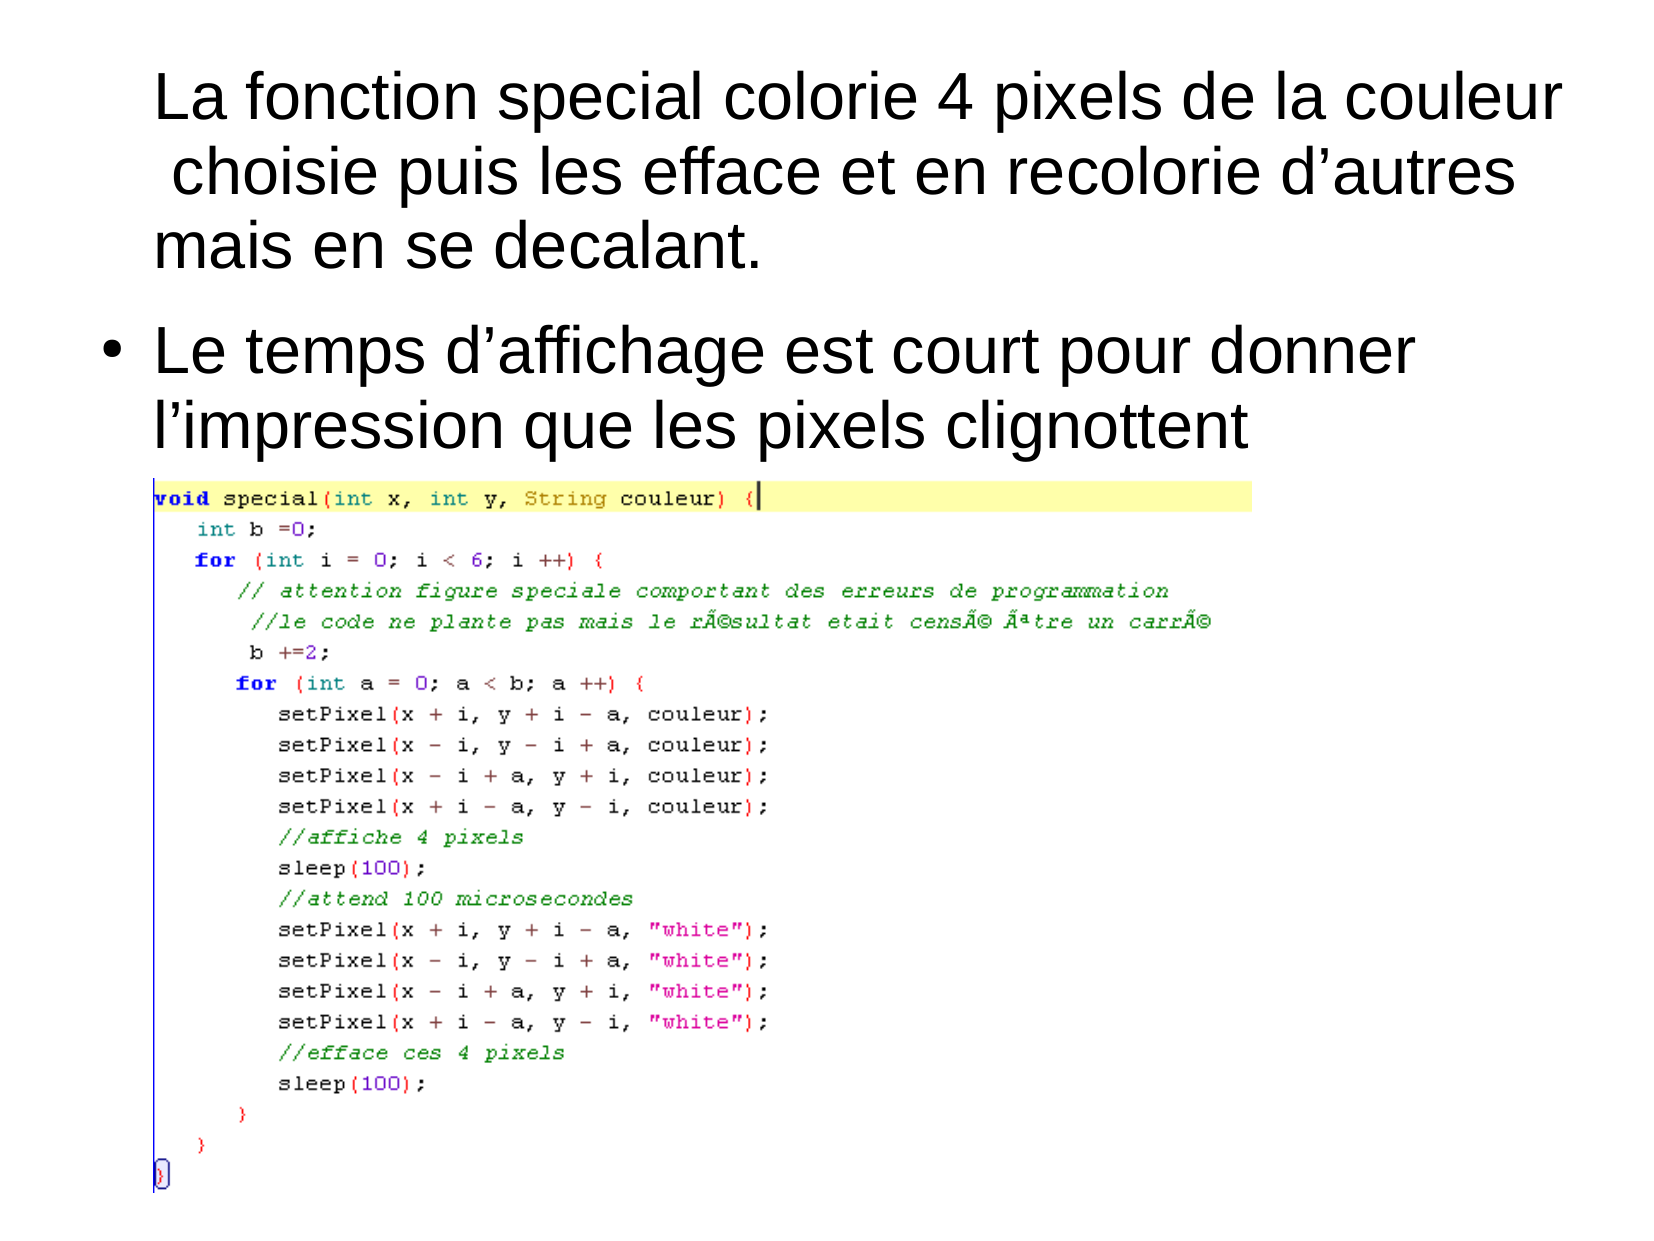

# La fonction special colorie 4 pixels de la couleur choisie puis les efface et en recolorie d’autres mais en se decalant.
Le temps d’affichage est court pour donner l’impression que les pixels clignottent